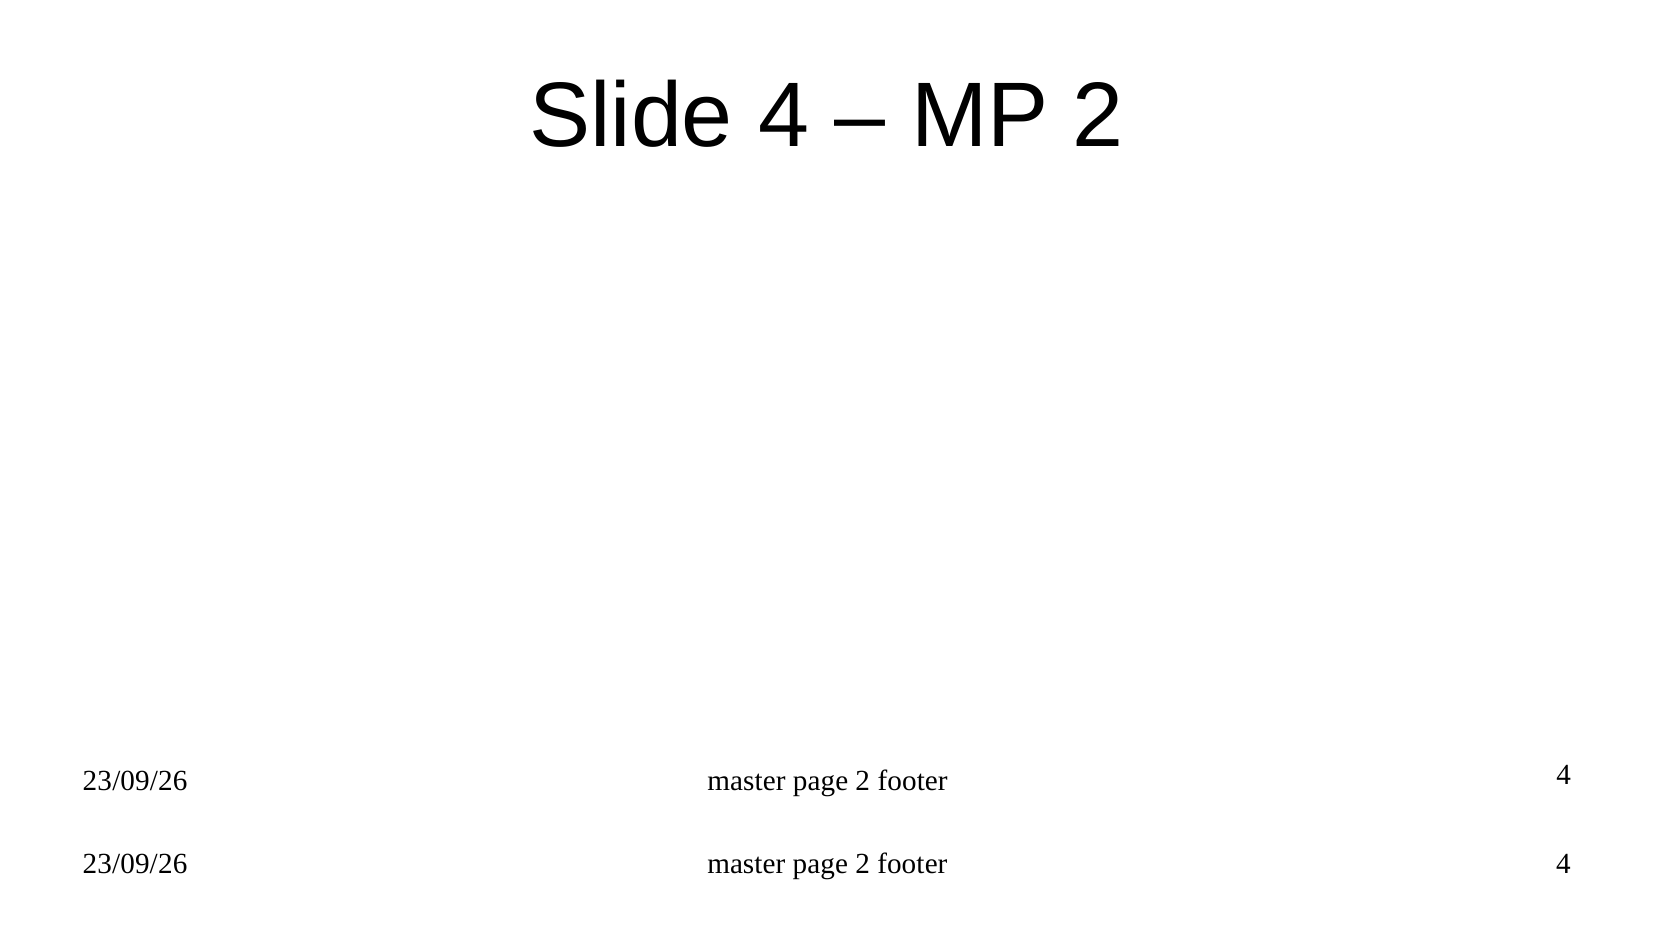

# Slide 4 – MP 2
master page 2 footer
4